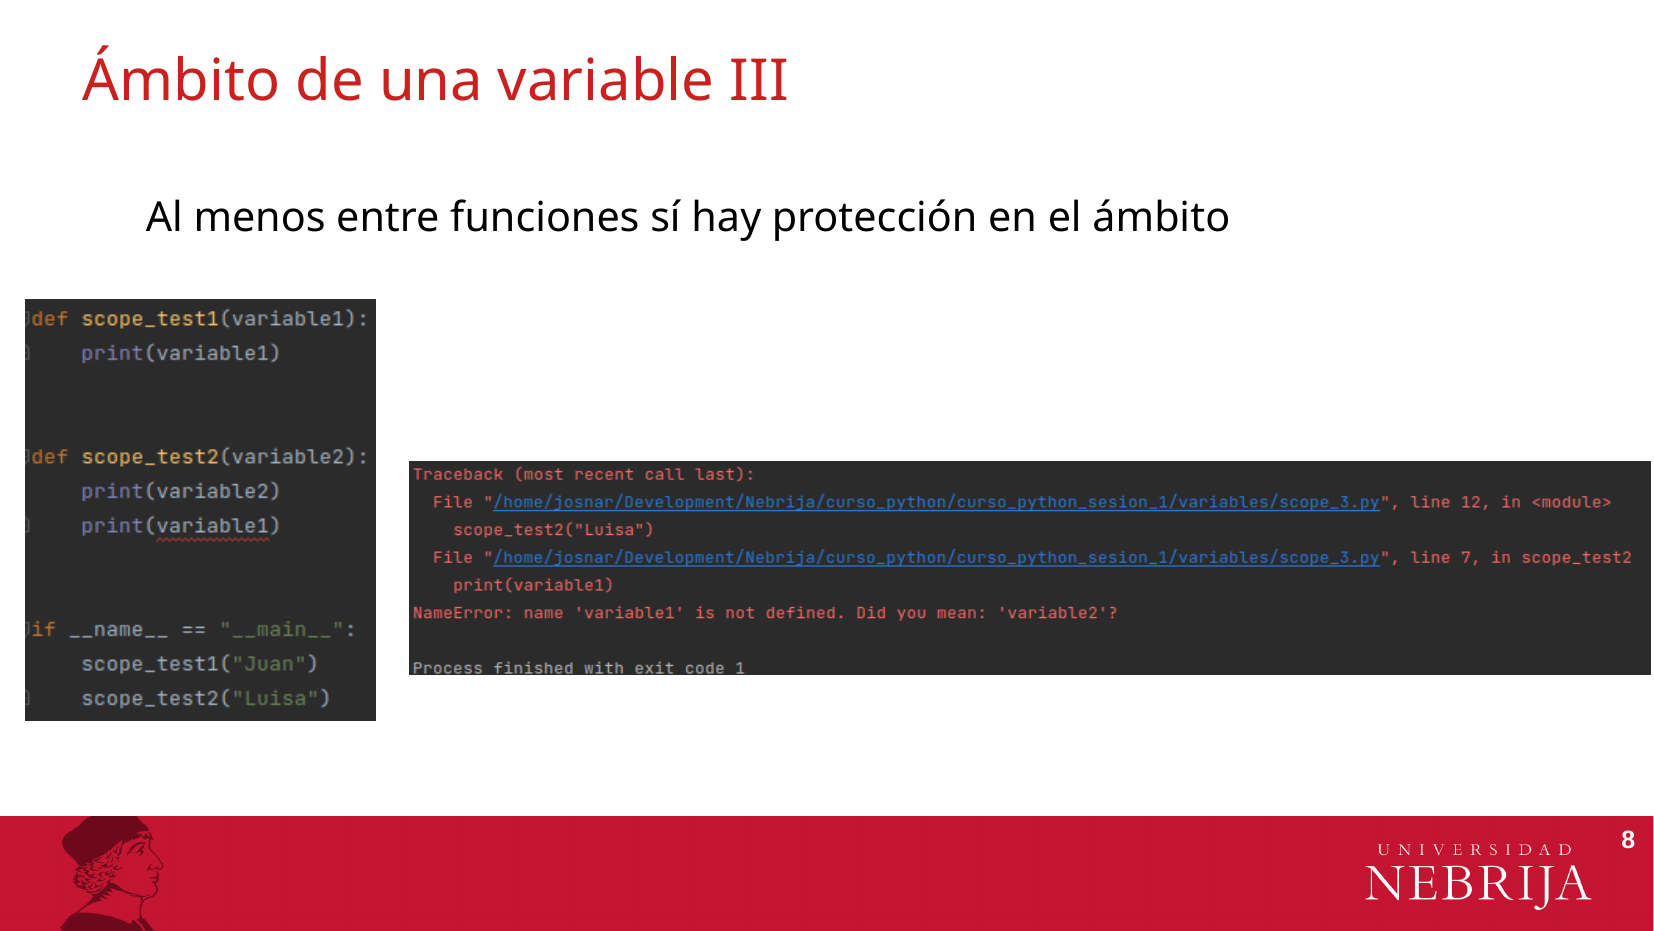

# Ámbito de una variable III
Al menos entre funciones sí hay protección en el ámbito